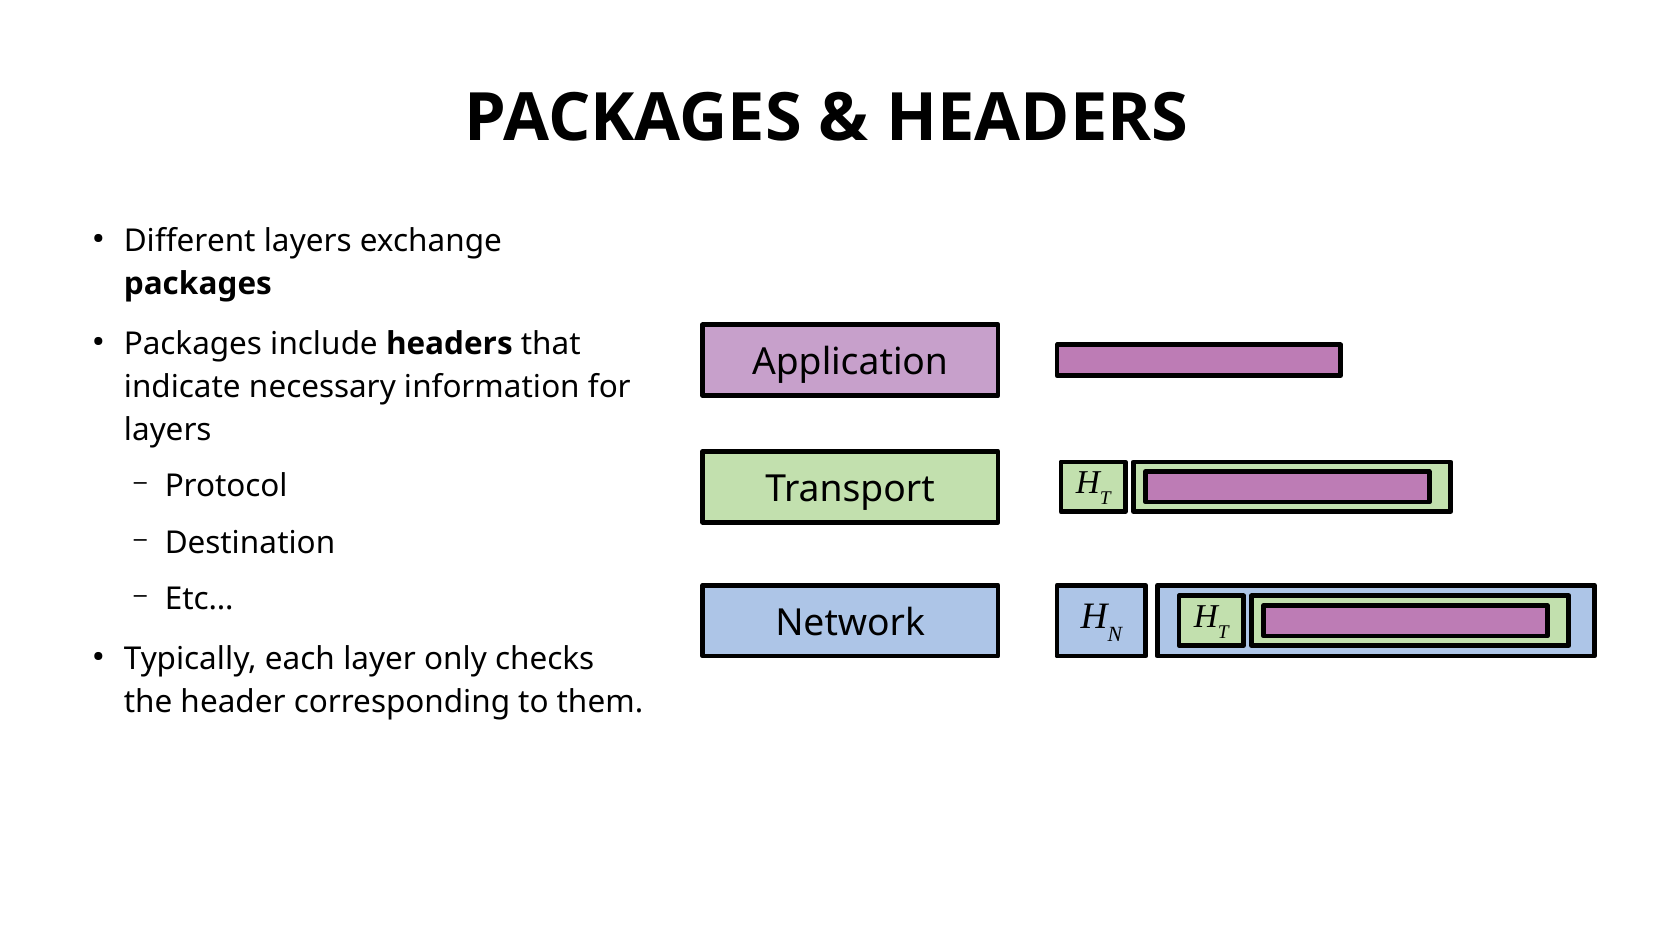

# PACKAGES & HEADERS
Different layers exchange packages
Packages include headers that indicate necessary information for layers
Protocol
Destination
Etc…
Typically, each layer only checks the header corresponding to them.
Application
Transport
HT
Network
HN
HT